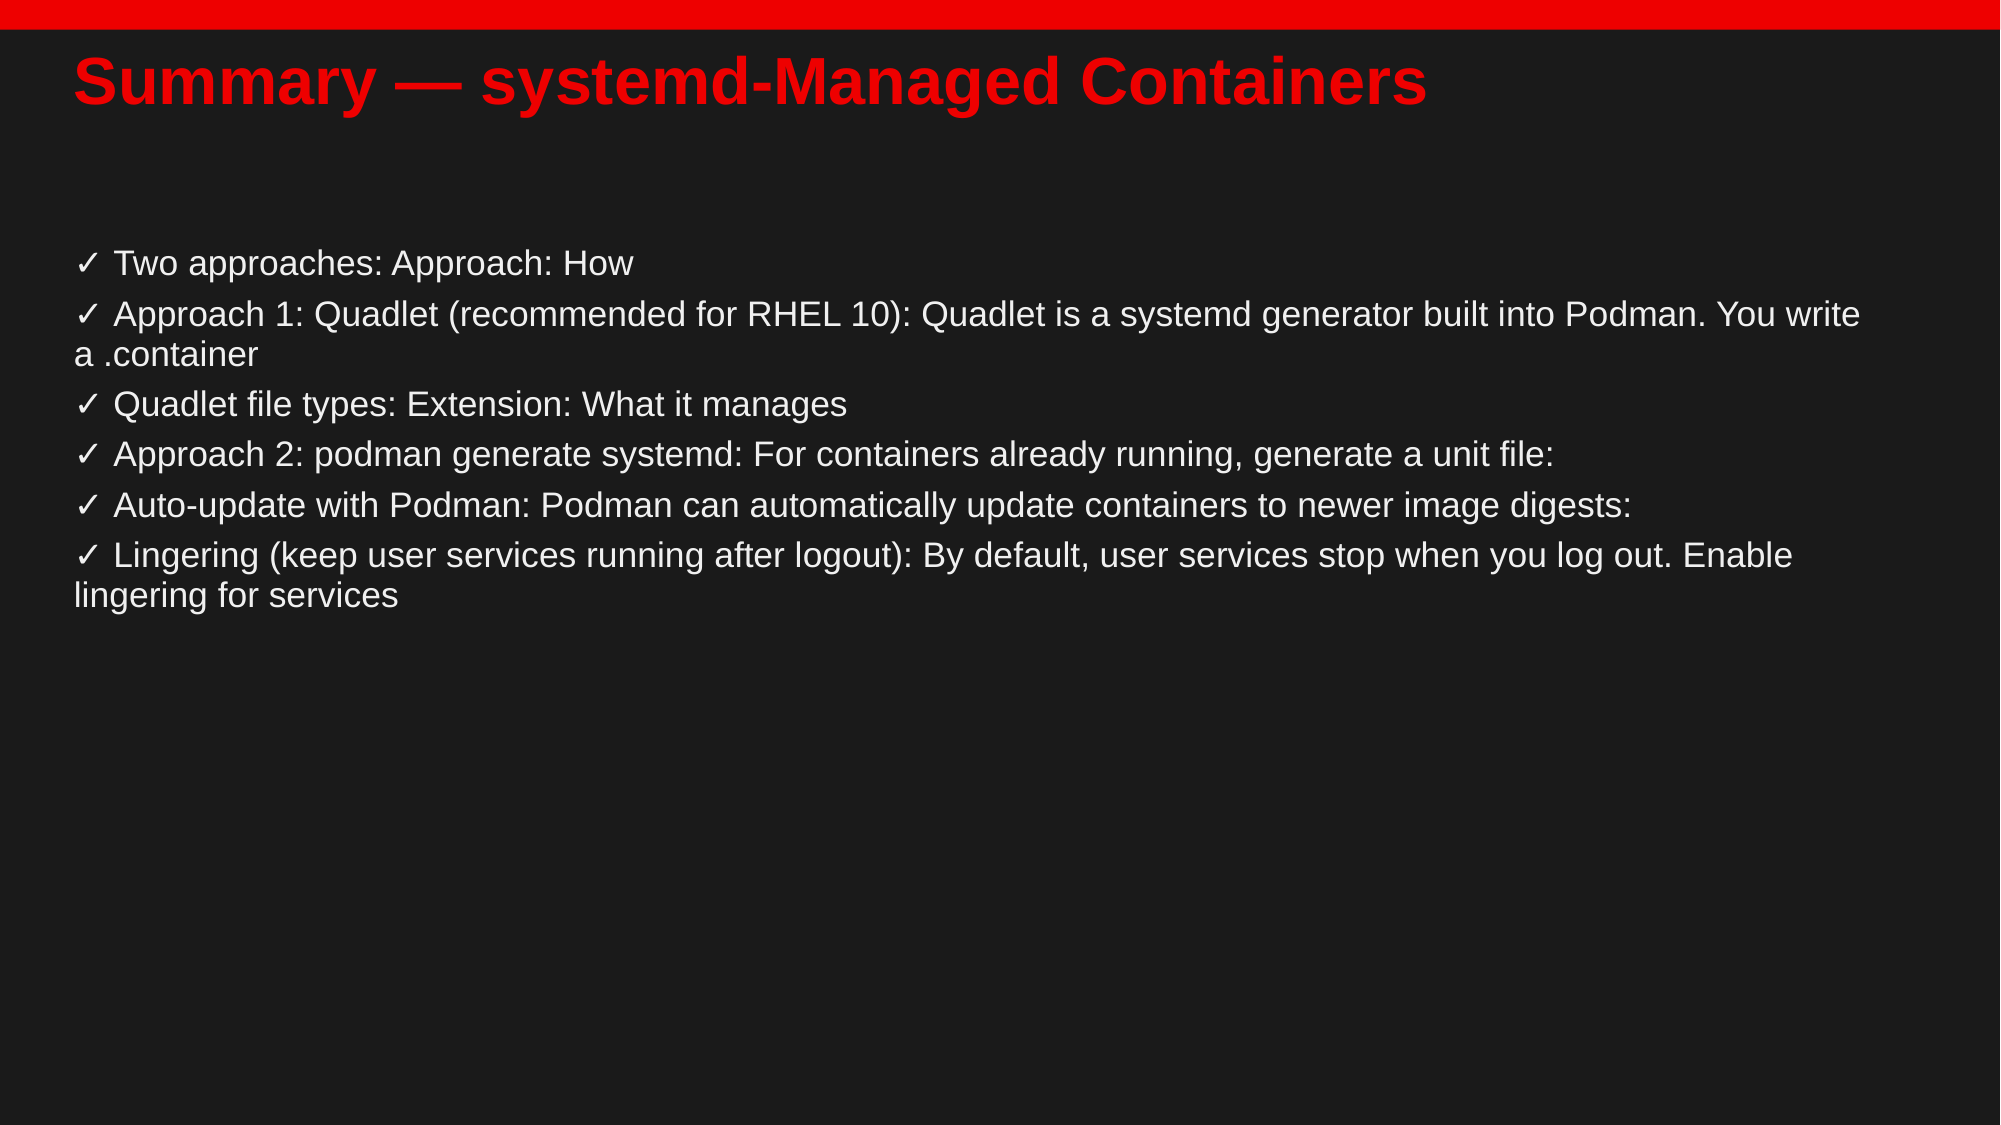

Summary — systemd-Managed Containers
✓ Two approaches: Approach: How
✓ Approach 1: Quadlet (recommended for RHEL 10): Quadlet is a systemd generator built into Podman. You write a .container
✓ Quadlet file types: Extension: What it manages
✓ Approach 2: podman generate systemd: For containers already running, generate a unit file:
✓ Auto-update with Podman: Podman can automatically update containers to newer image digests:
✓ Lingering (keep user services running after logout): By default, user services stop when you log out. Enable lingering for services